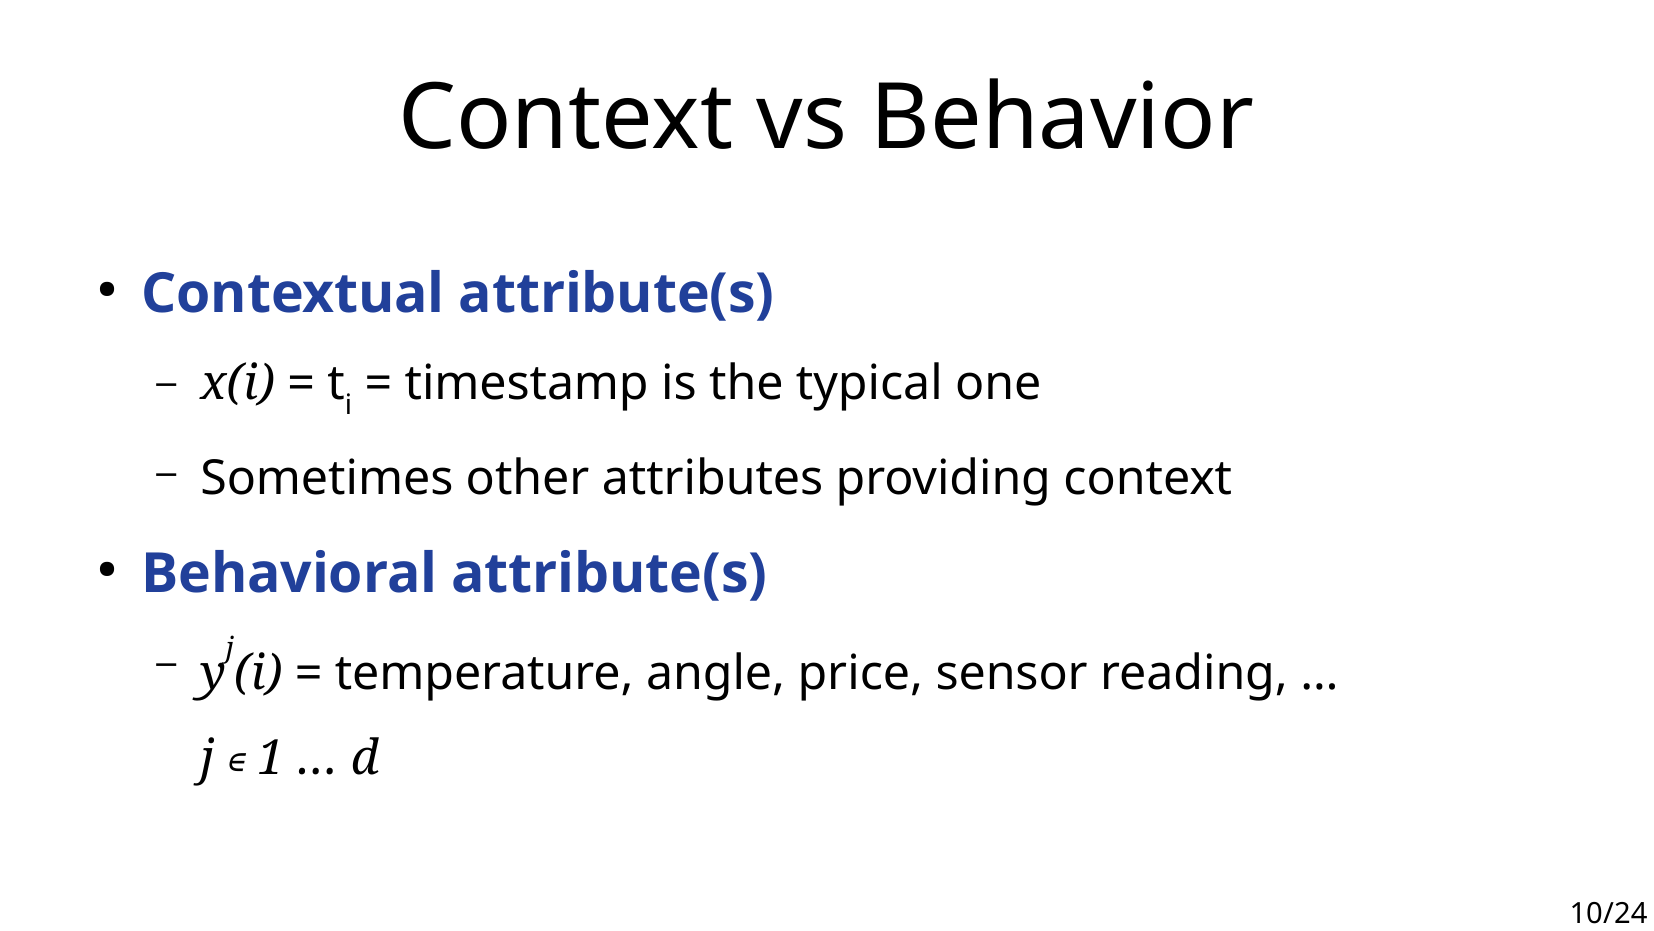

# Context vs Behavior
Contextual attribute(s)
x(i) = ti = timestamp is the typical one
Sometimes other attributes providing context
Behavioral attribute(s)
yj(i) = temperature, angle, price, sensor reading, …
j ∊ 1 … d
10